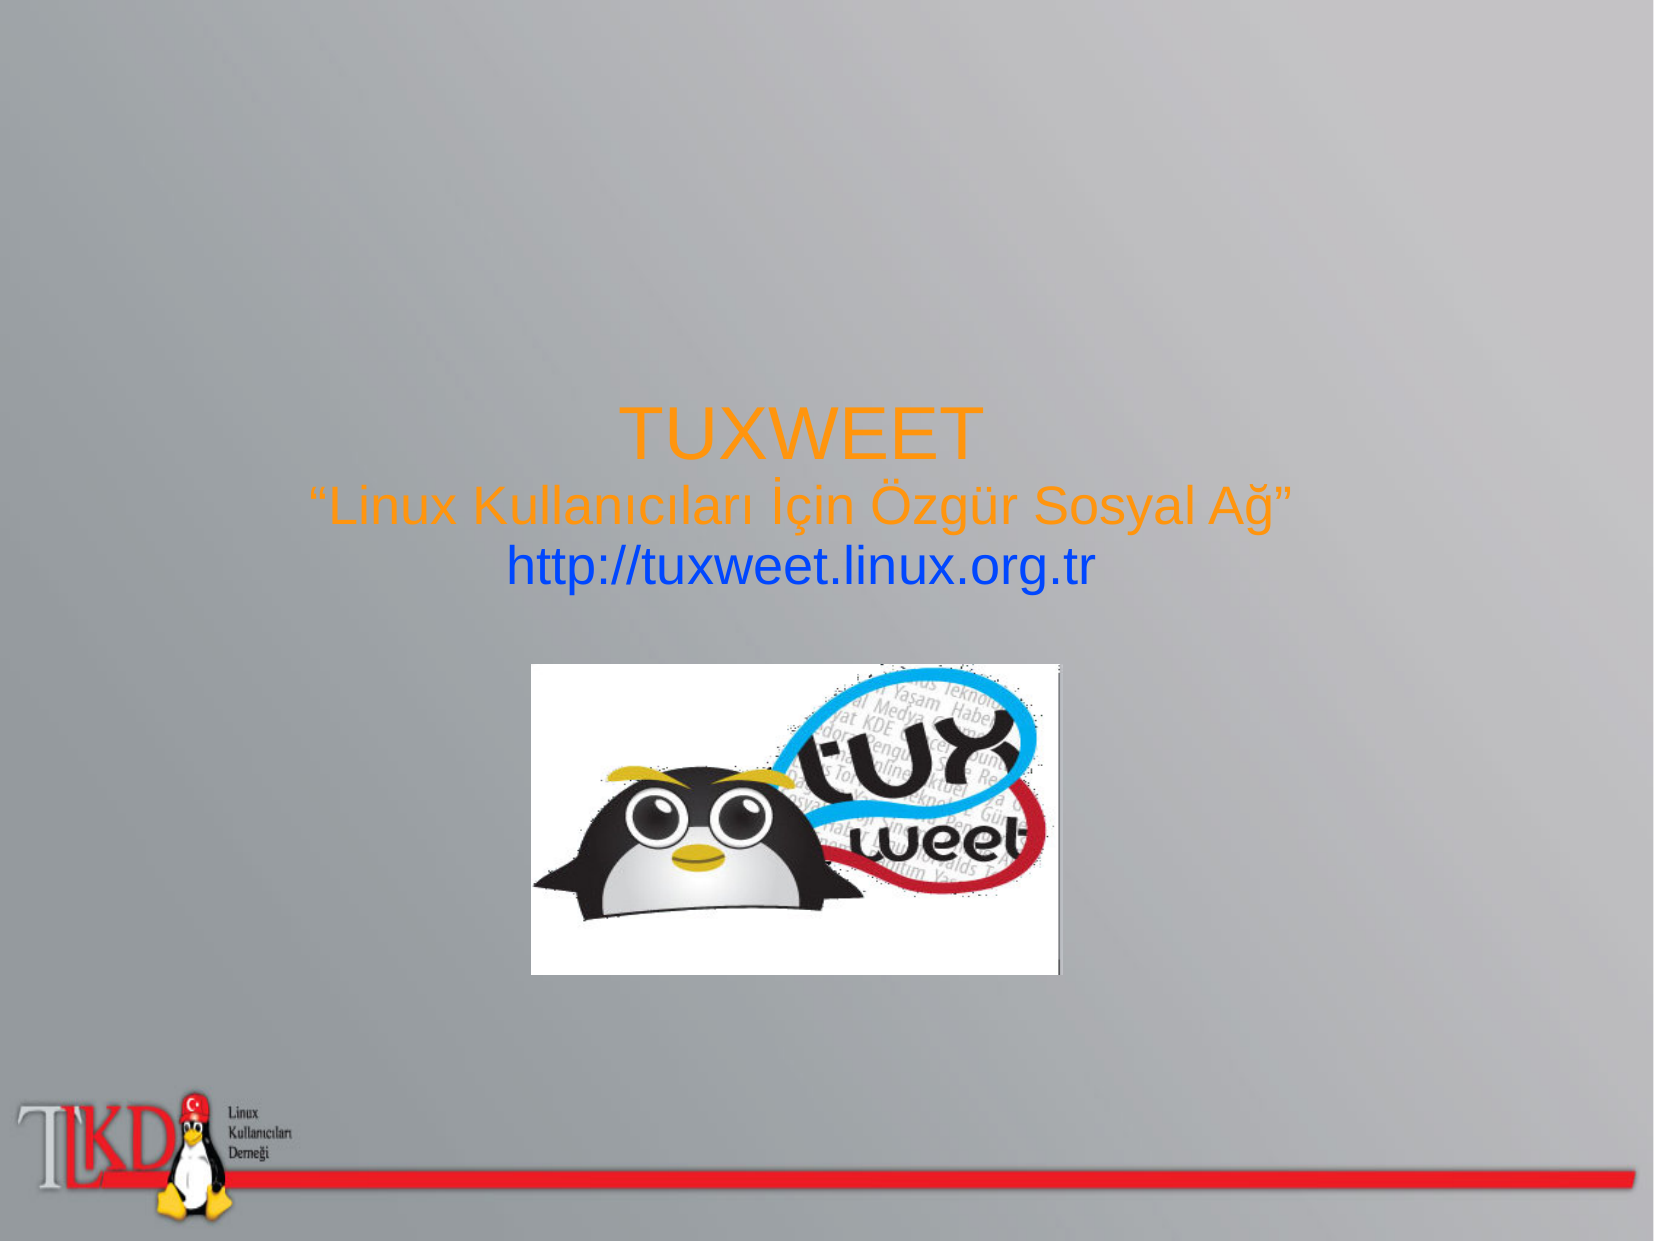

TUXWEET
“Linux Kullanıcıları İçin Özgür Sosyal Ağ”
http://tuxweet.linux.org.tr